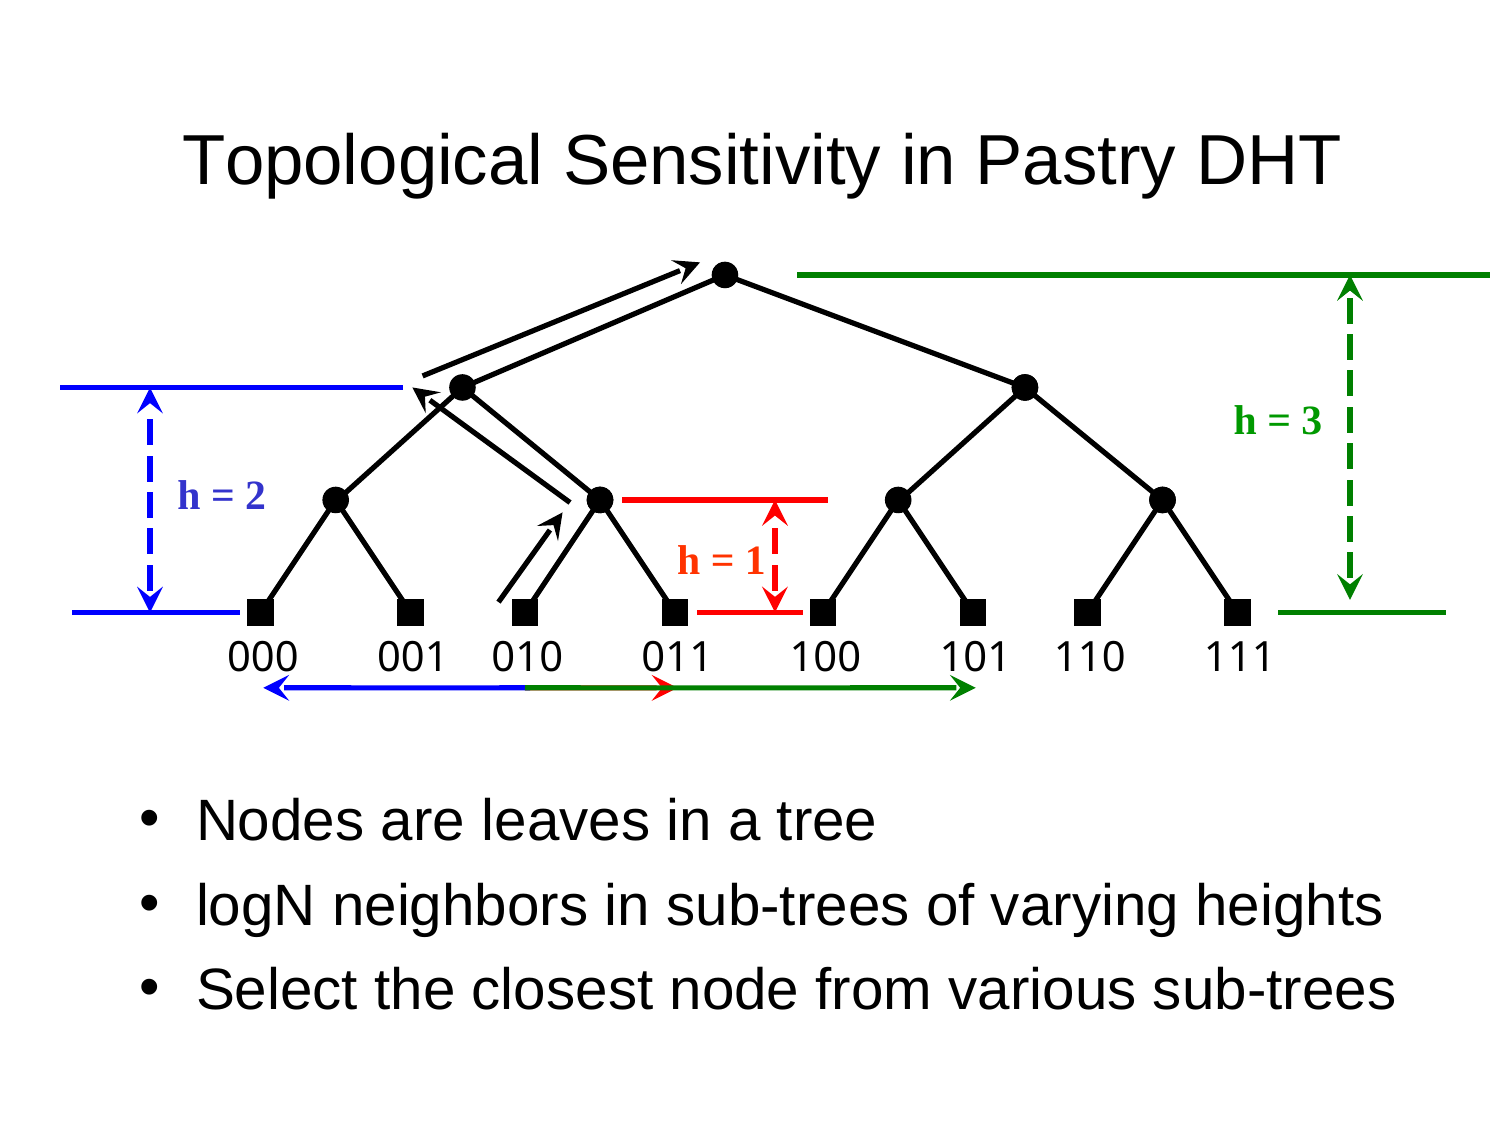

# Topological Sensitivity in Pastry DHT
h = 3
h = 2
h = 1
000
001
010
011
100
101
110
111
Nodes are leaves in a tree
logN neighbors in sub-trees of varying heights
Select the closest node from various sub-trees